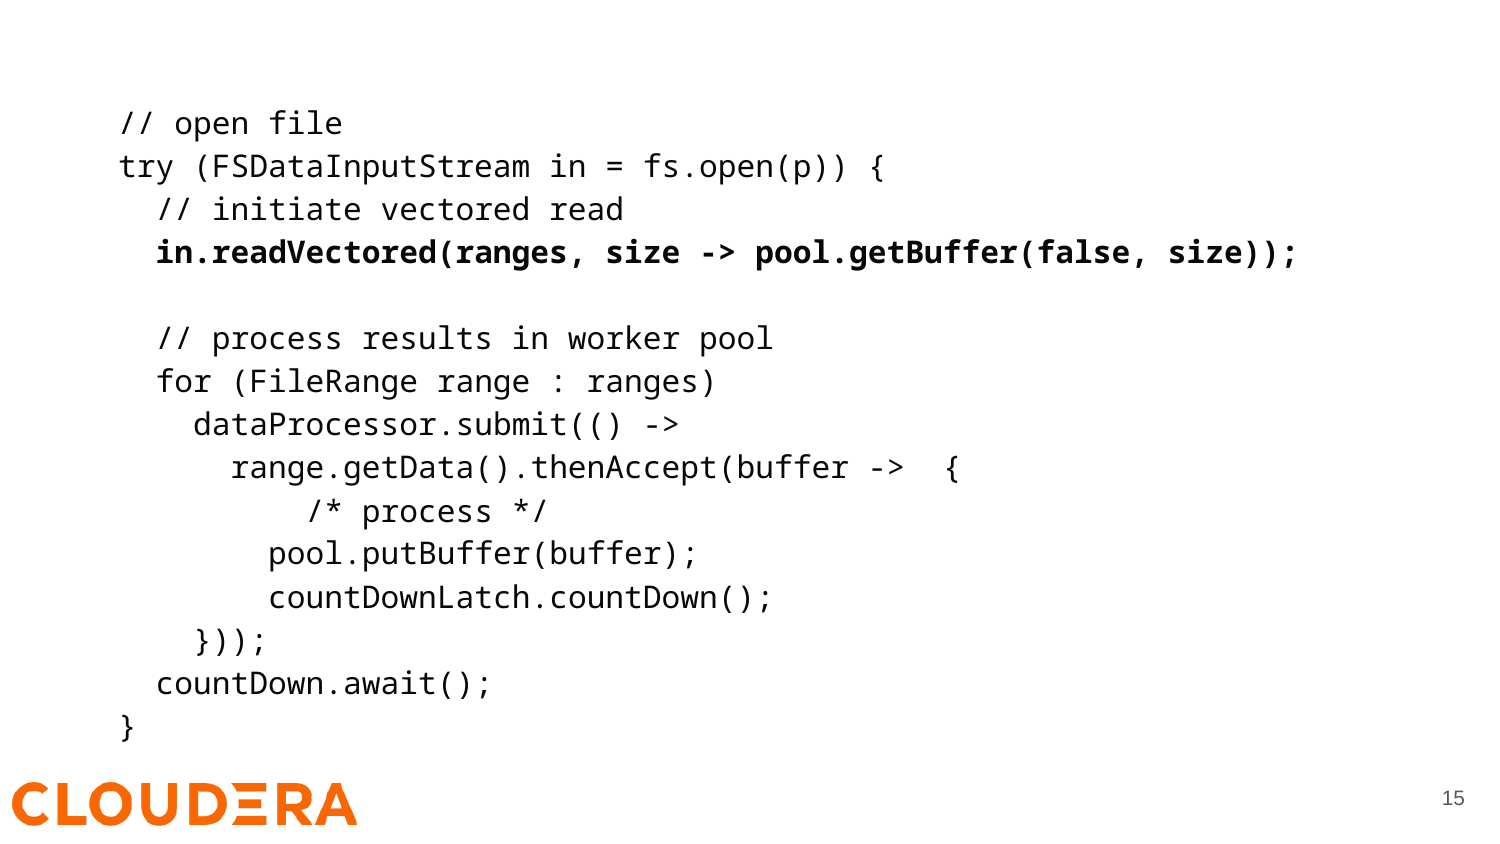

# // open file
try (FSDataInputStream in = fs.open(p)) {
 // initiate vectored read
 in.readVectored(ranges, size -> pool.getBuffer(false, size));
 // process results in worker pool
 for (FileRange range : ranges)
 dataProcessor.submit(() ->
 range.getData().thenAccept(buffer -> {
 /* process */
 pool.putBuffer(buffer);
 countDownLatch.countDown();
 }));
 countDown.await();
}